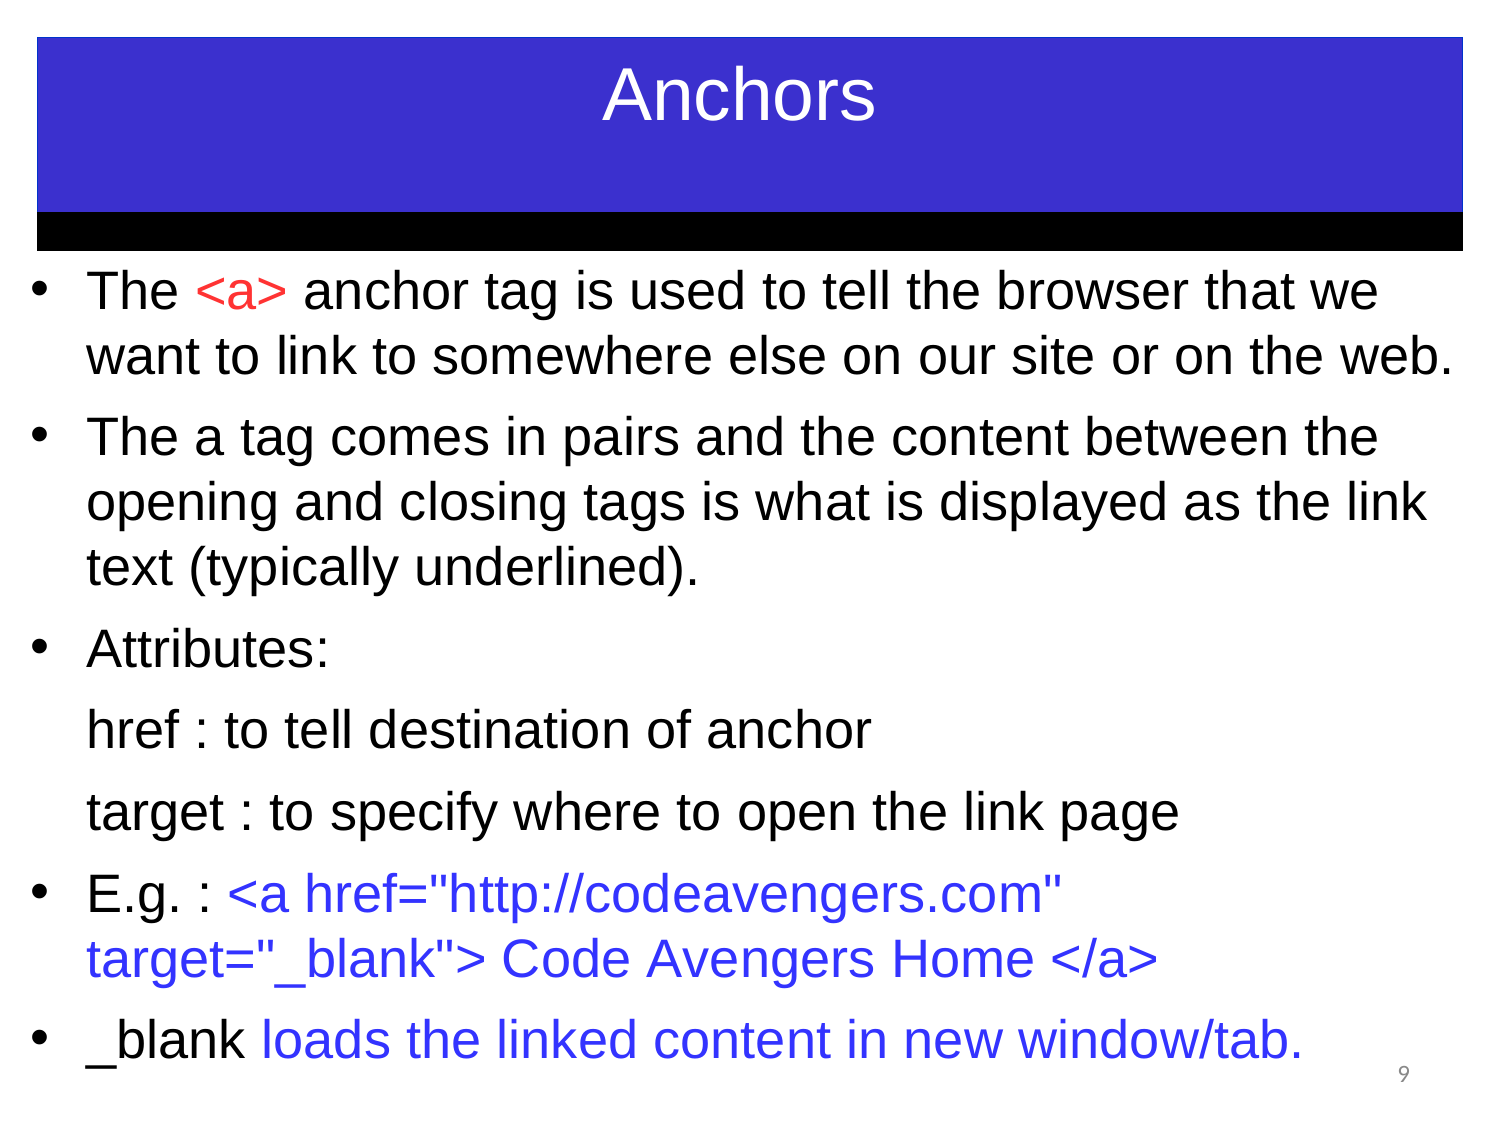

Anchors
# The <a> anchor tag is used to tell the browser that we want to link to somewhere else on our site or on the web.
The a tag comes in pairs and the content between the opening and closing tags is what is displayed as the link text (typically underlined).
Attributes:
href : to tell destination of anchor
target : to specify where to open the link page
E.g. : <a href="http://codeavengers.com" target="_blank"> Code Avengers Home </a>
_blank loads the linked content in new window/tab.